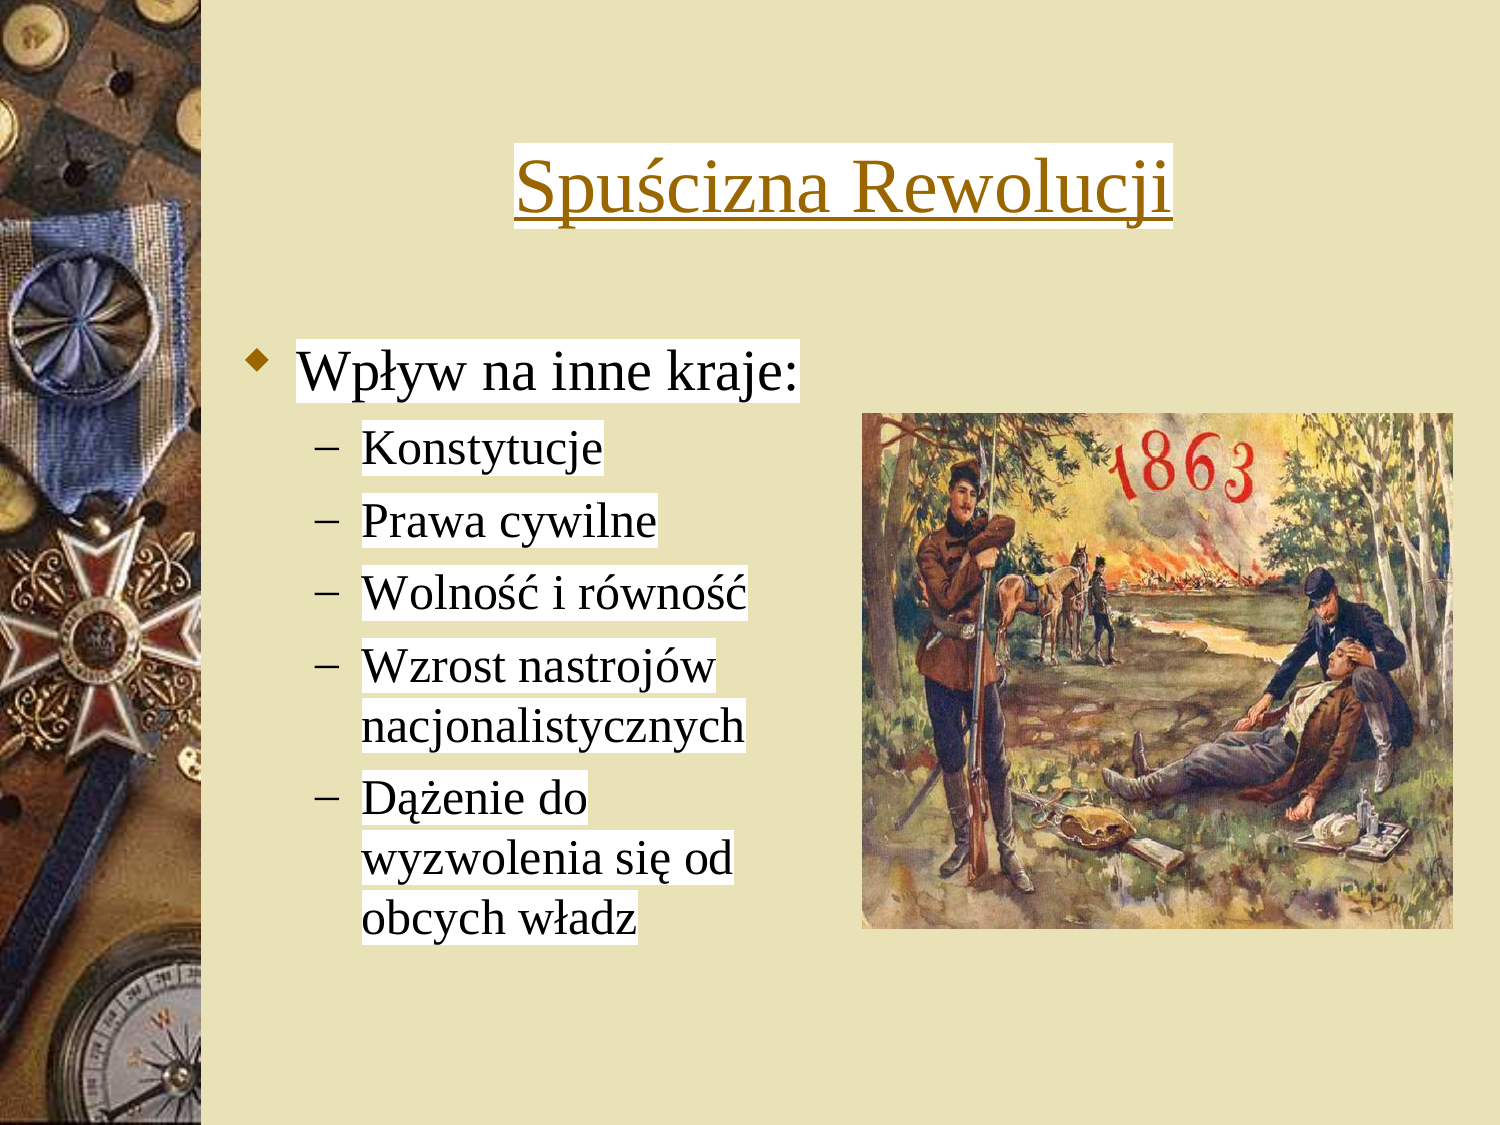

# Spuścizna Rewolucji
Wpływ na inne kraje:
Konstytucje
Prawa cywilne
Wolność i równość
Wzrost nastrojów nacjonalistycznych
Dążenie do wyzwolenia się od obcych władz